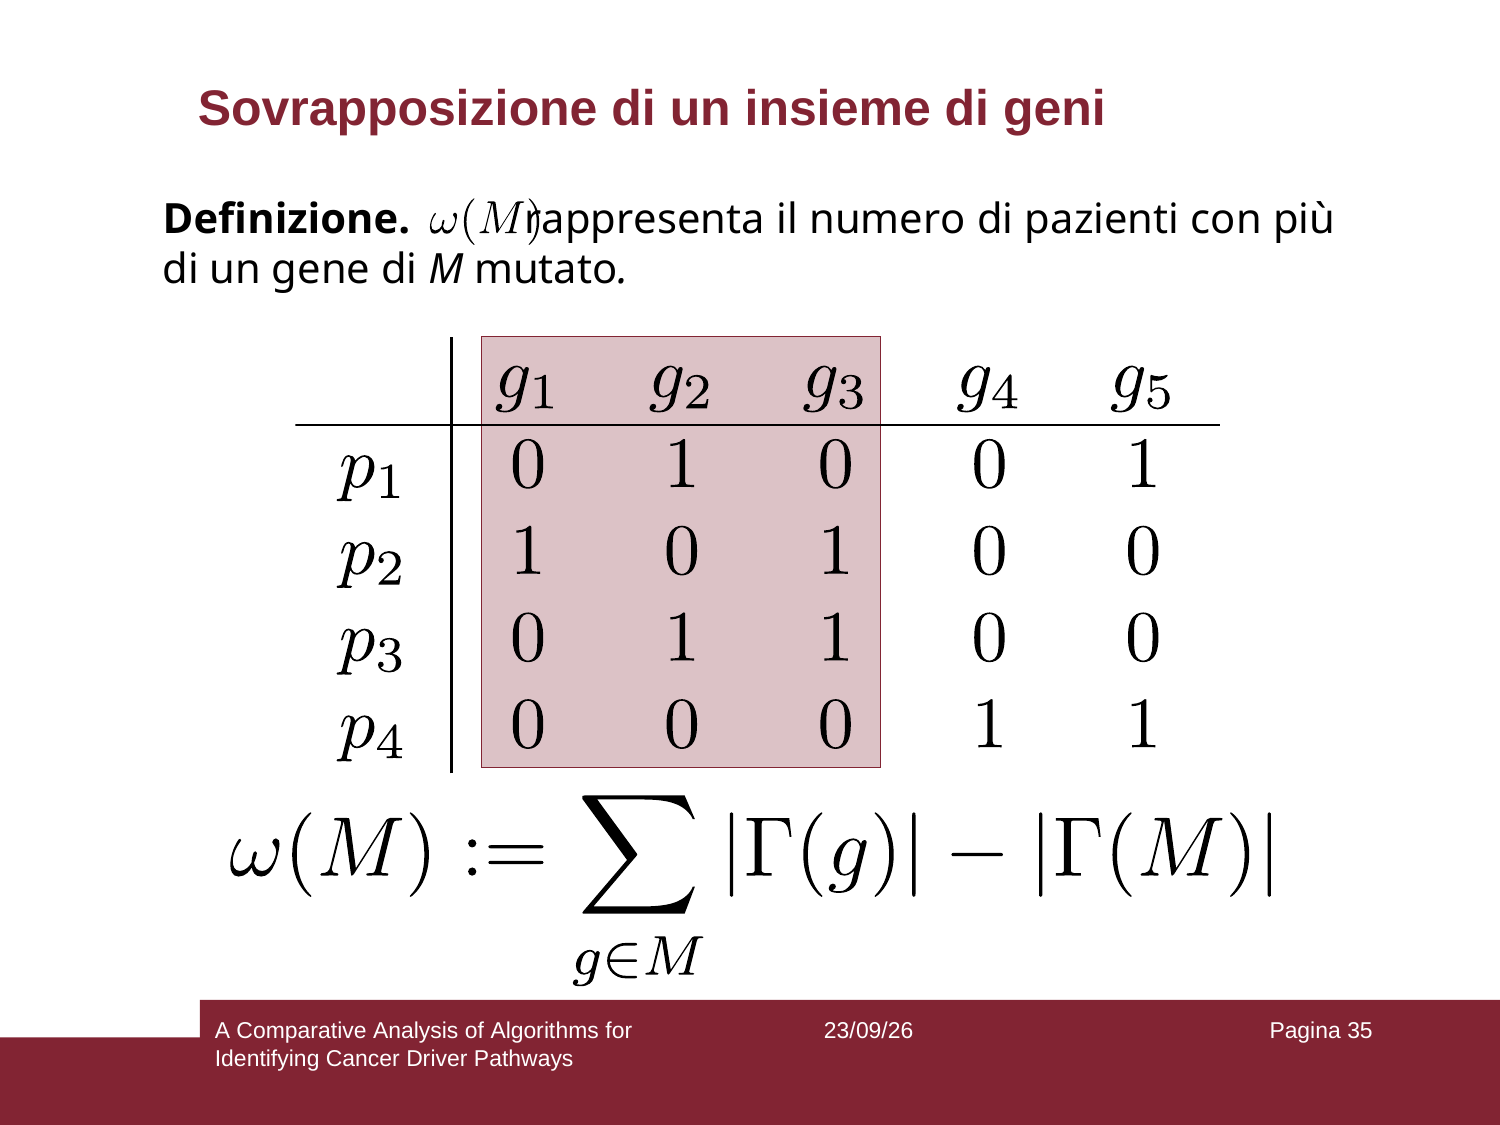

# Sovrapposizione di un insieme di geni
Definizione. rappresenta il numero di pazienti con più di un gene di M mutato.
A Comparative Analysis of Algorithms for Identifying Cancer Driver Pathways
Pagina